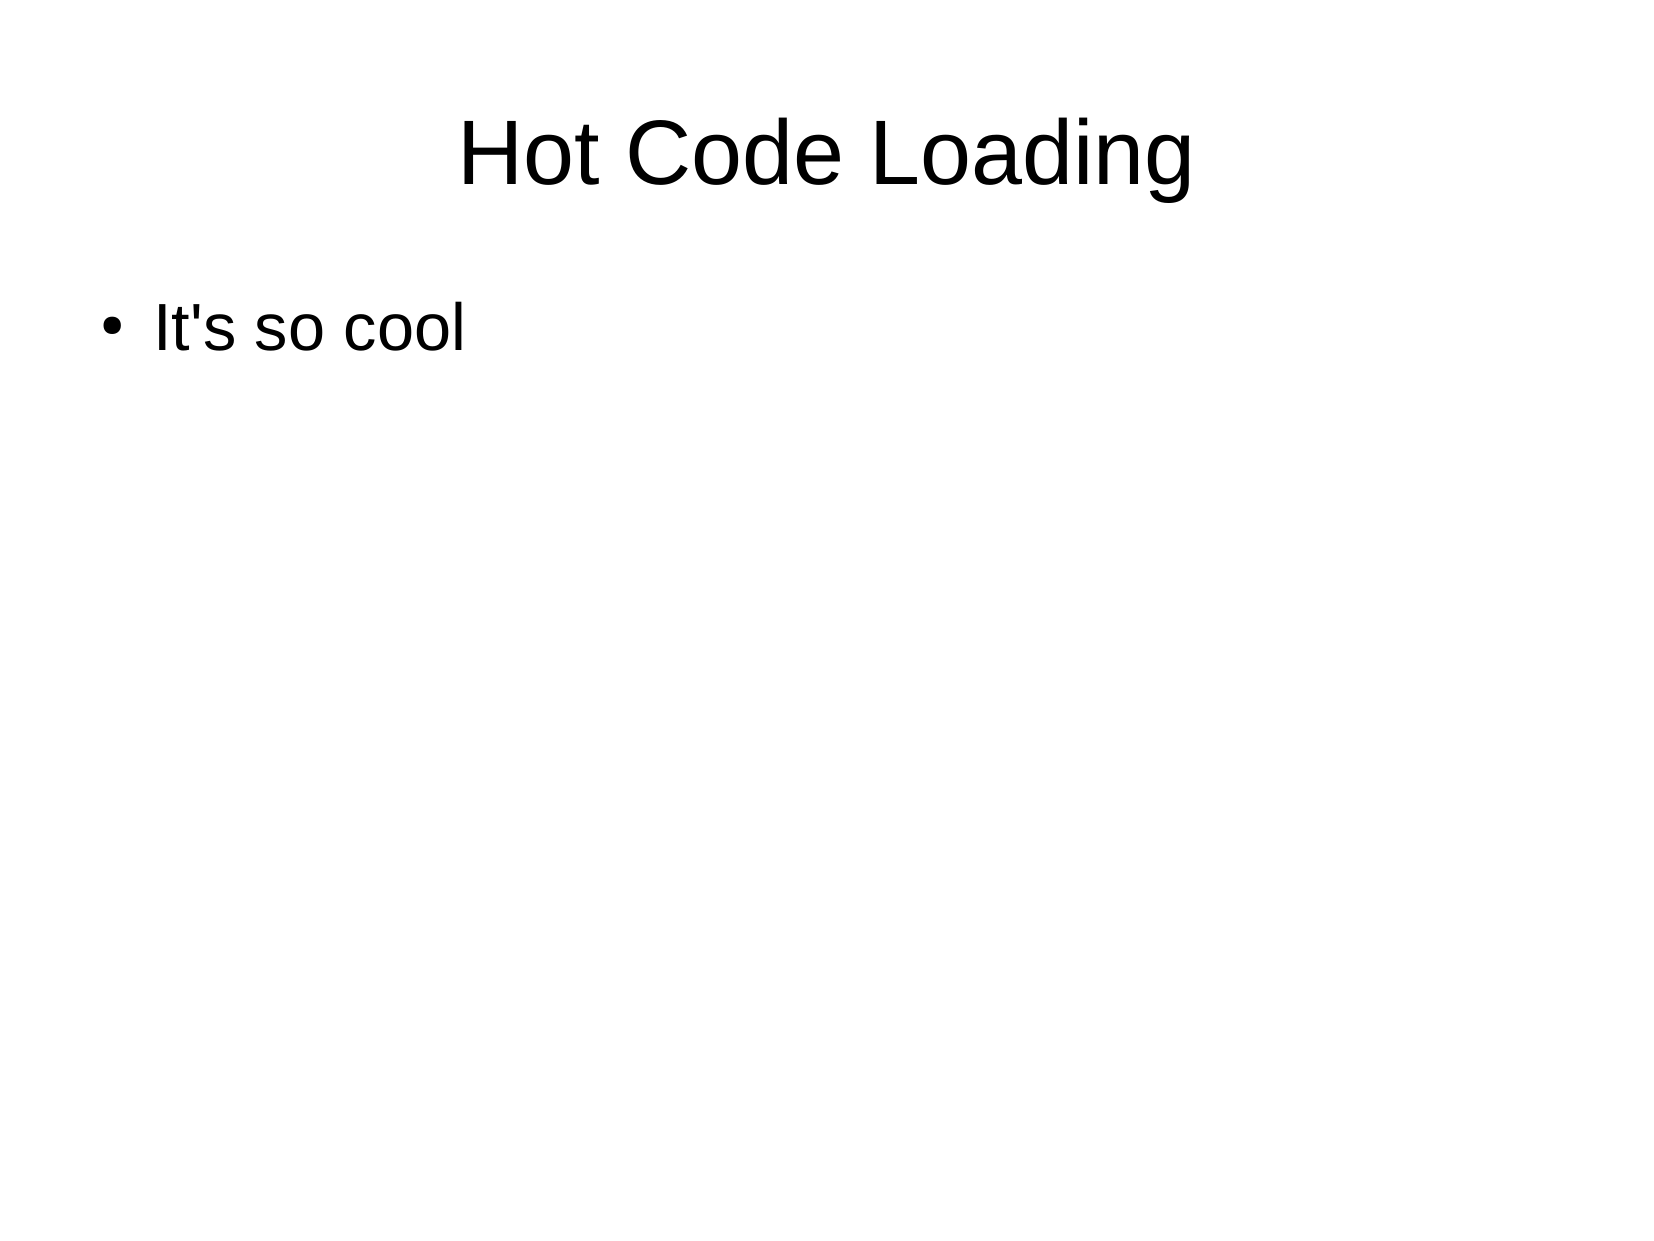

# Hot Code Loading
It's so cool